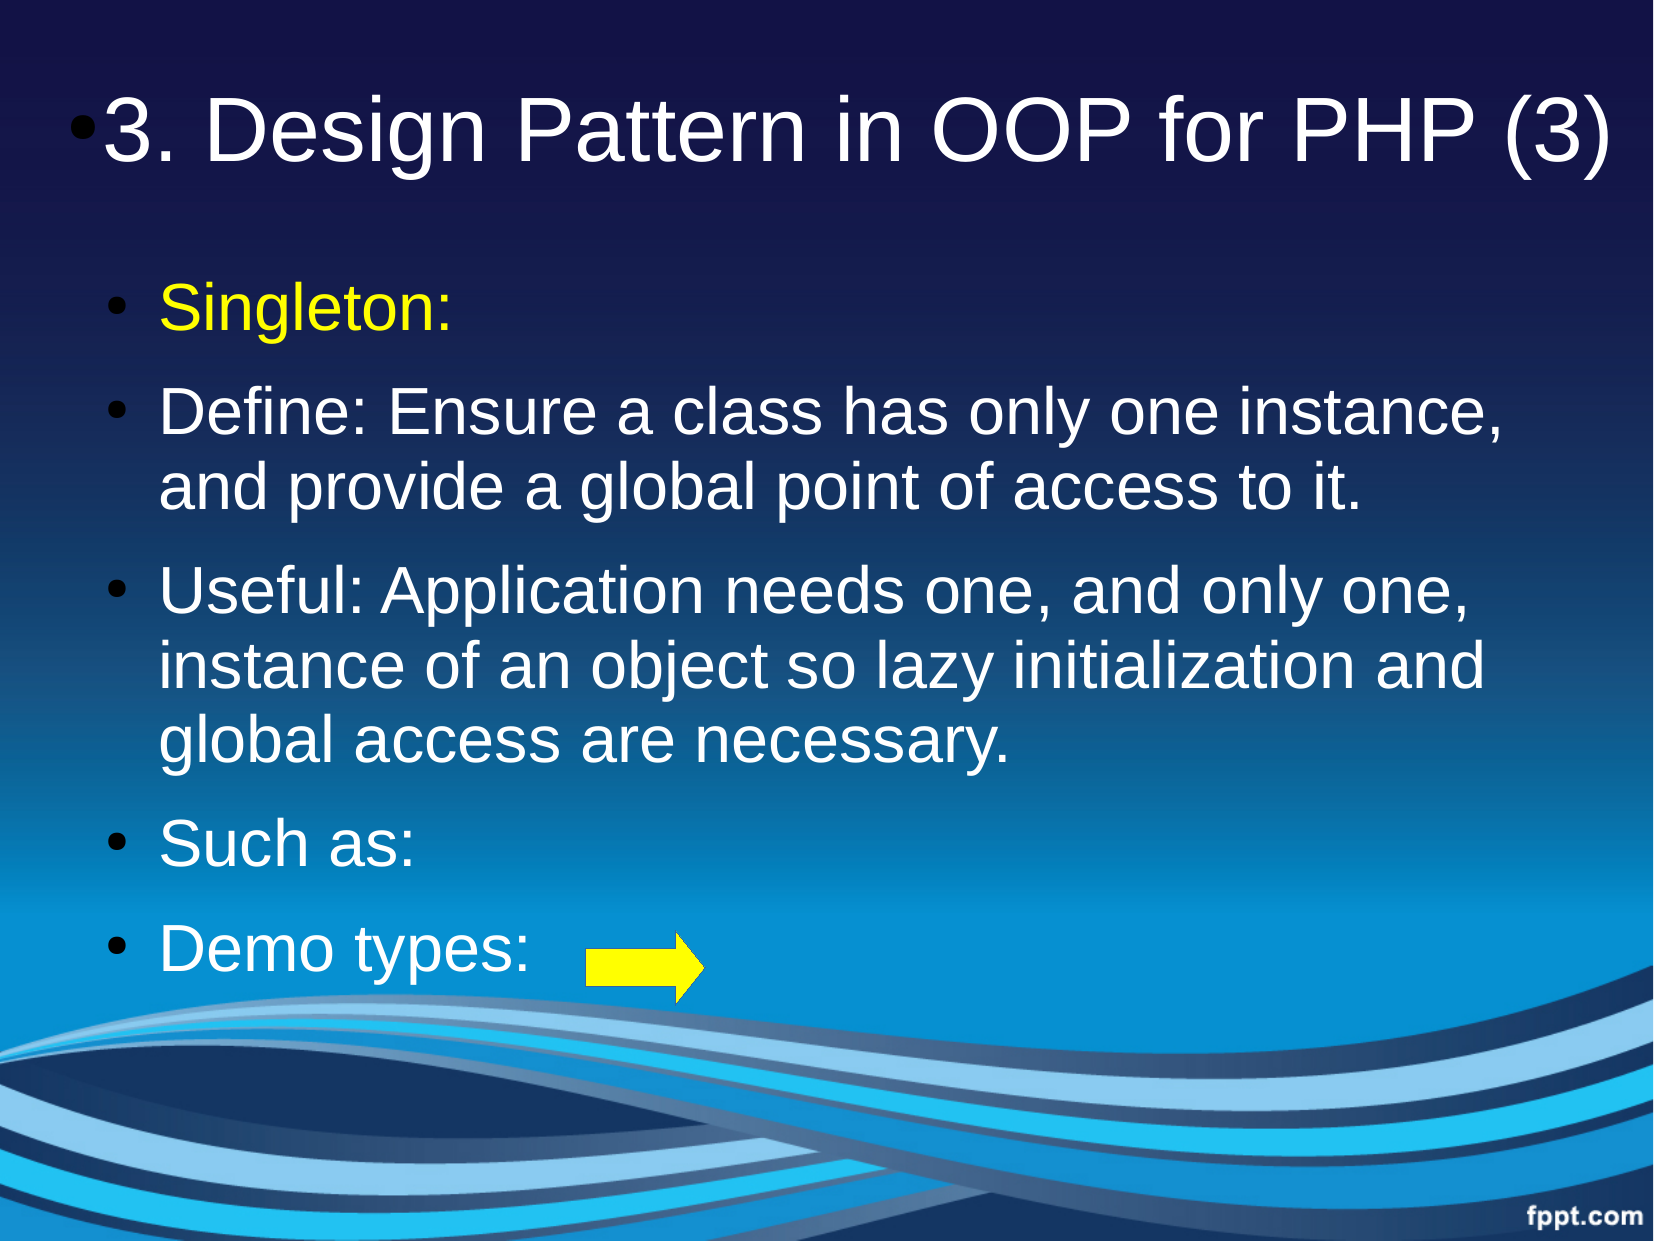

# 3. Design Pattern in OOP for PHP (3)
Singleton:
Define: Ensure a class has only one instance, and provide a global point of access to it.
Useful: Application needs one, and only one, instance of an object so lazy initialization and global access are necessary.
Such as:
Demo types: